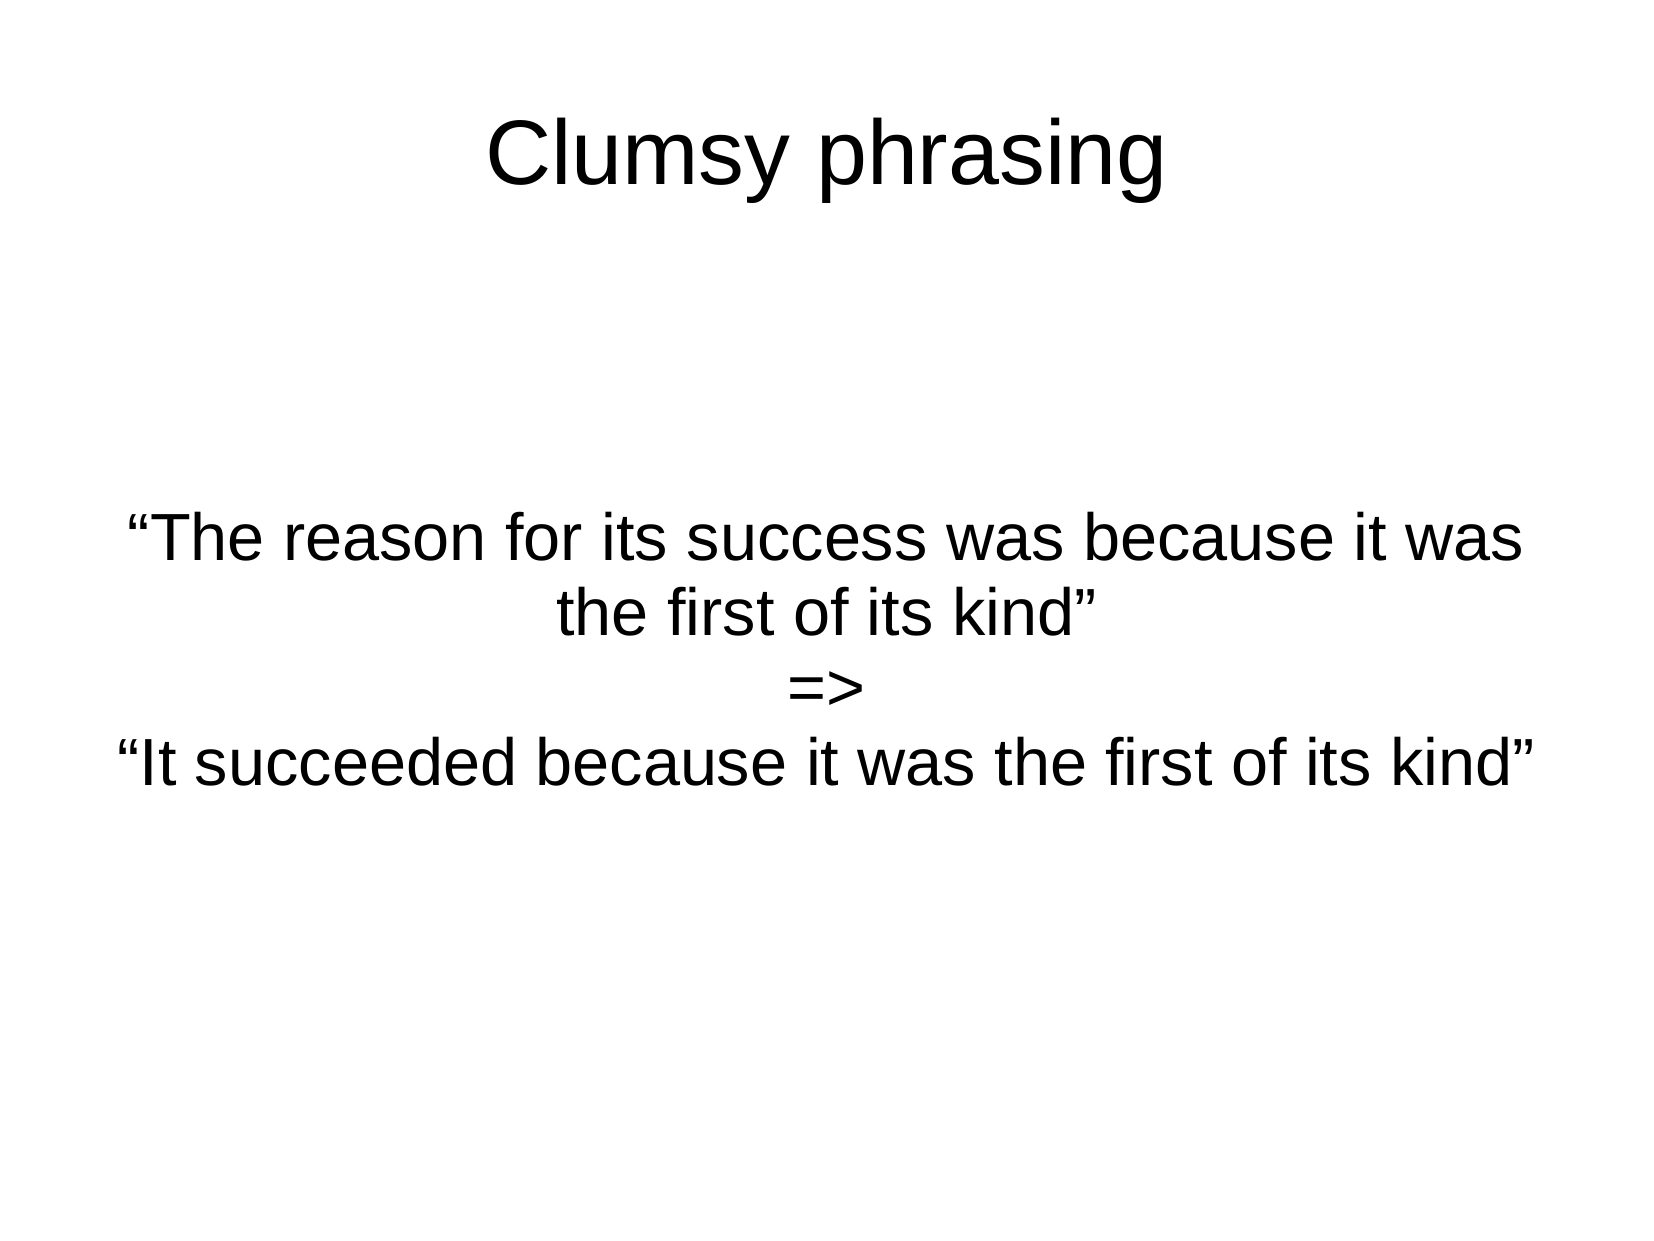

# Clumsy phrasing
“The reason for its success was because it was the first of its kind”
=>
“It succeeded because it was the first of its kind”